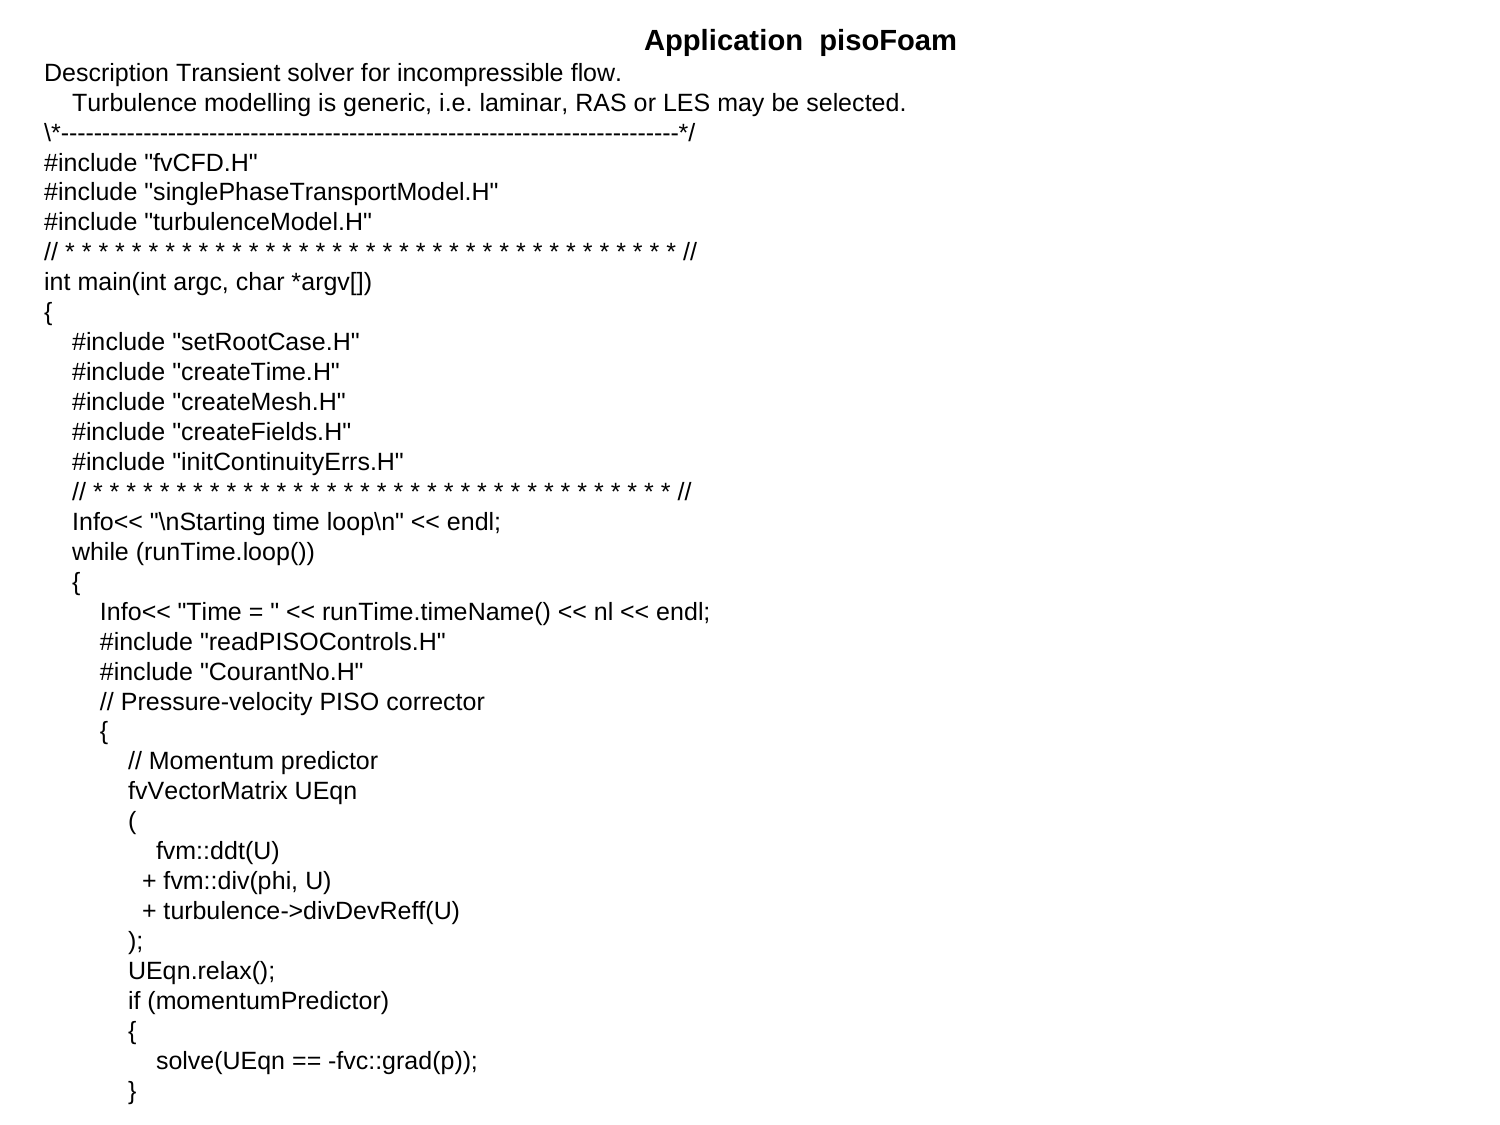

Application pisoFoam
Description Transient solver for incompressible flow.
 Turbulence modelling is generic, i.e. laminar, RAS or LES may be selected.
\*---------------------------------------------------------------------------*/
#include "fvCFD.H"
#include "singlePhaseTransportModel.H"
#include "turbulenceModel.H"
// * * * * * * * * * * * * * * * * * * * * * * * * * * * * * * * * * * * * * //
int main(int argc, char *argv[])
{
 #include "setRootCase.H"
 #include "createTime.H"
 #include "createMesh.H"
 #include "createFields.H"
 #include "initContinuityErrs.H"
 // * * * * * * * * * * * * * * * * * * * * * * * * * * * * * * * * * * * //
 Info<< "\nStarting time loop\n" << endl;
 while (runTime.loop())
 {
 Info<< "Time = " << runTime.timeName() << nl << endl;
 #include "readPISOControls.H"
 #include "CourantNo.H"
 // Pressure-velocity PISO corrector
 {
 // Momentum predictor
 fvVectorMatrix UEqn
 (
 fvm::ddt(U)
 + fvm::div(phi, U)
 + turbulence->divDevReff(U)
 );
 UEqn.relax();
 if (momentumPredictor)
 {
 solve(UEqn == -fvc::grad(p));
 }